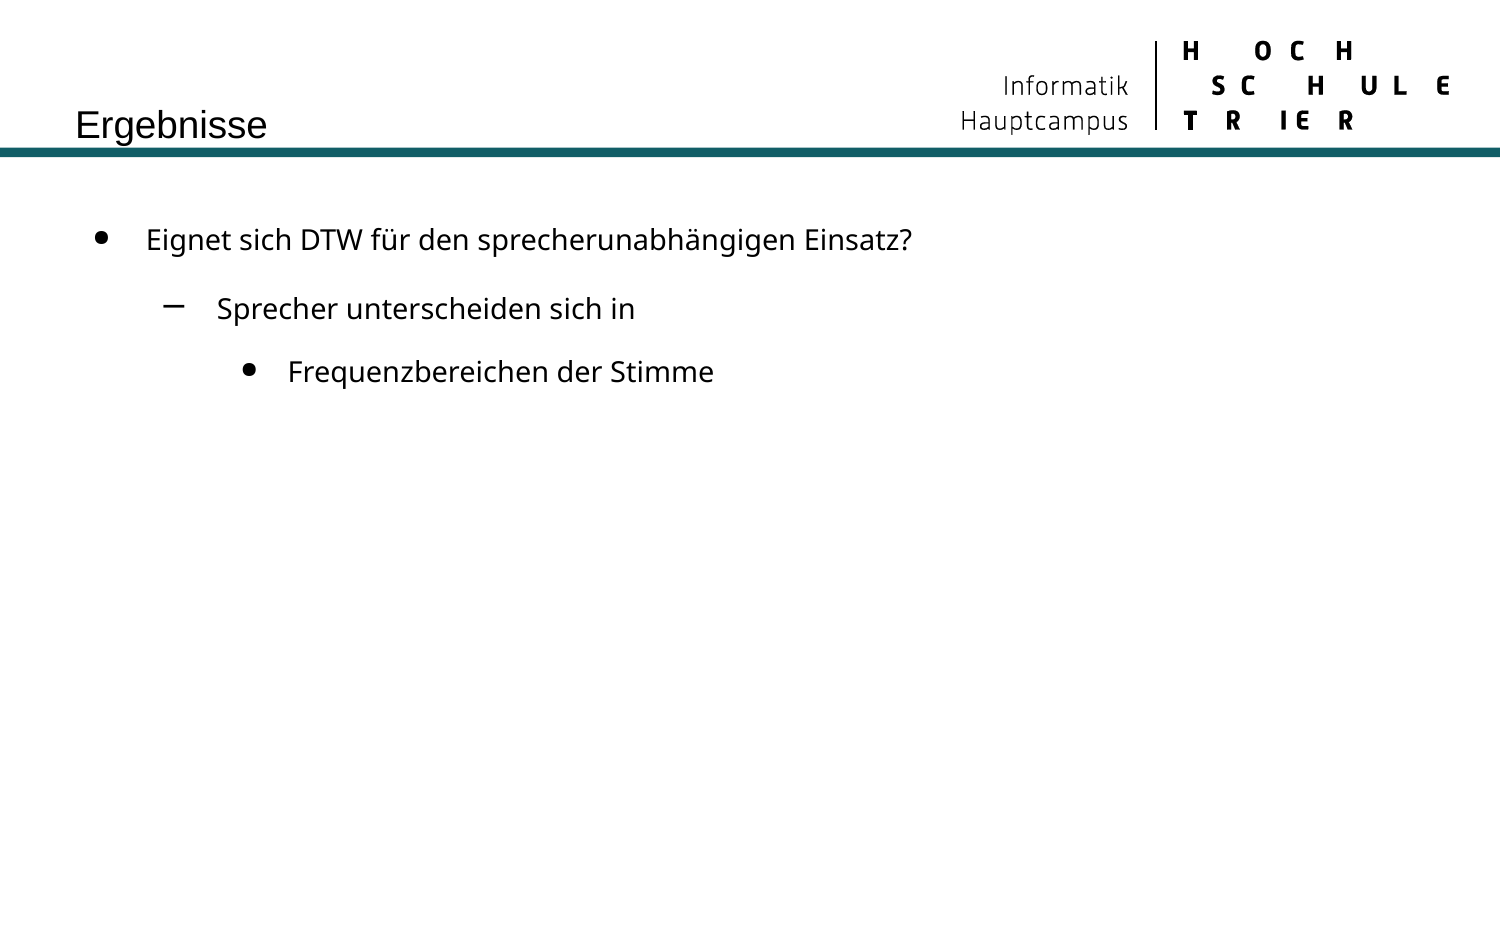

# Ergebnisse
Eignet sich DTW für den sprecherunabhängigen Einsatz?
Sprecher unterscheiden sich in
Frequenzbereichen der Stimme